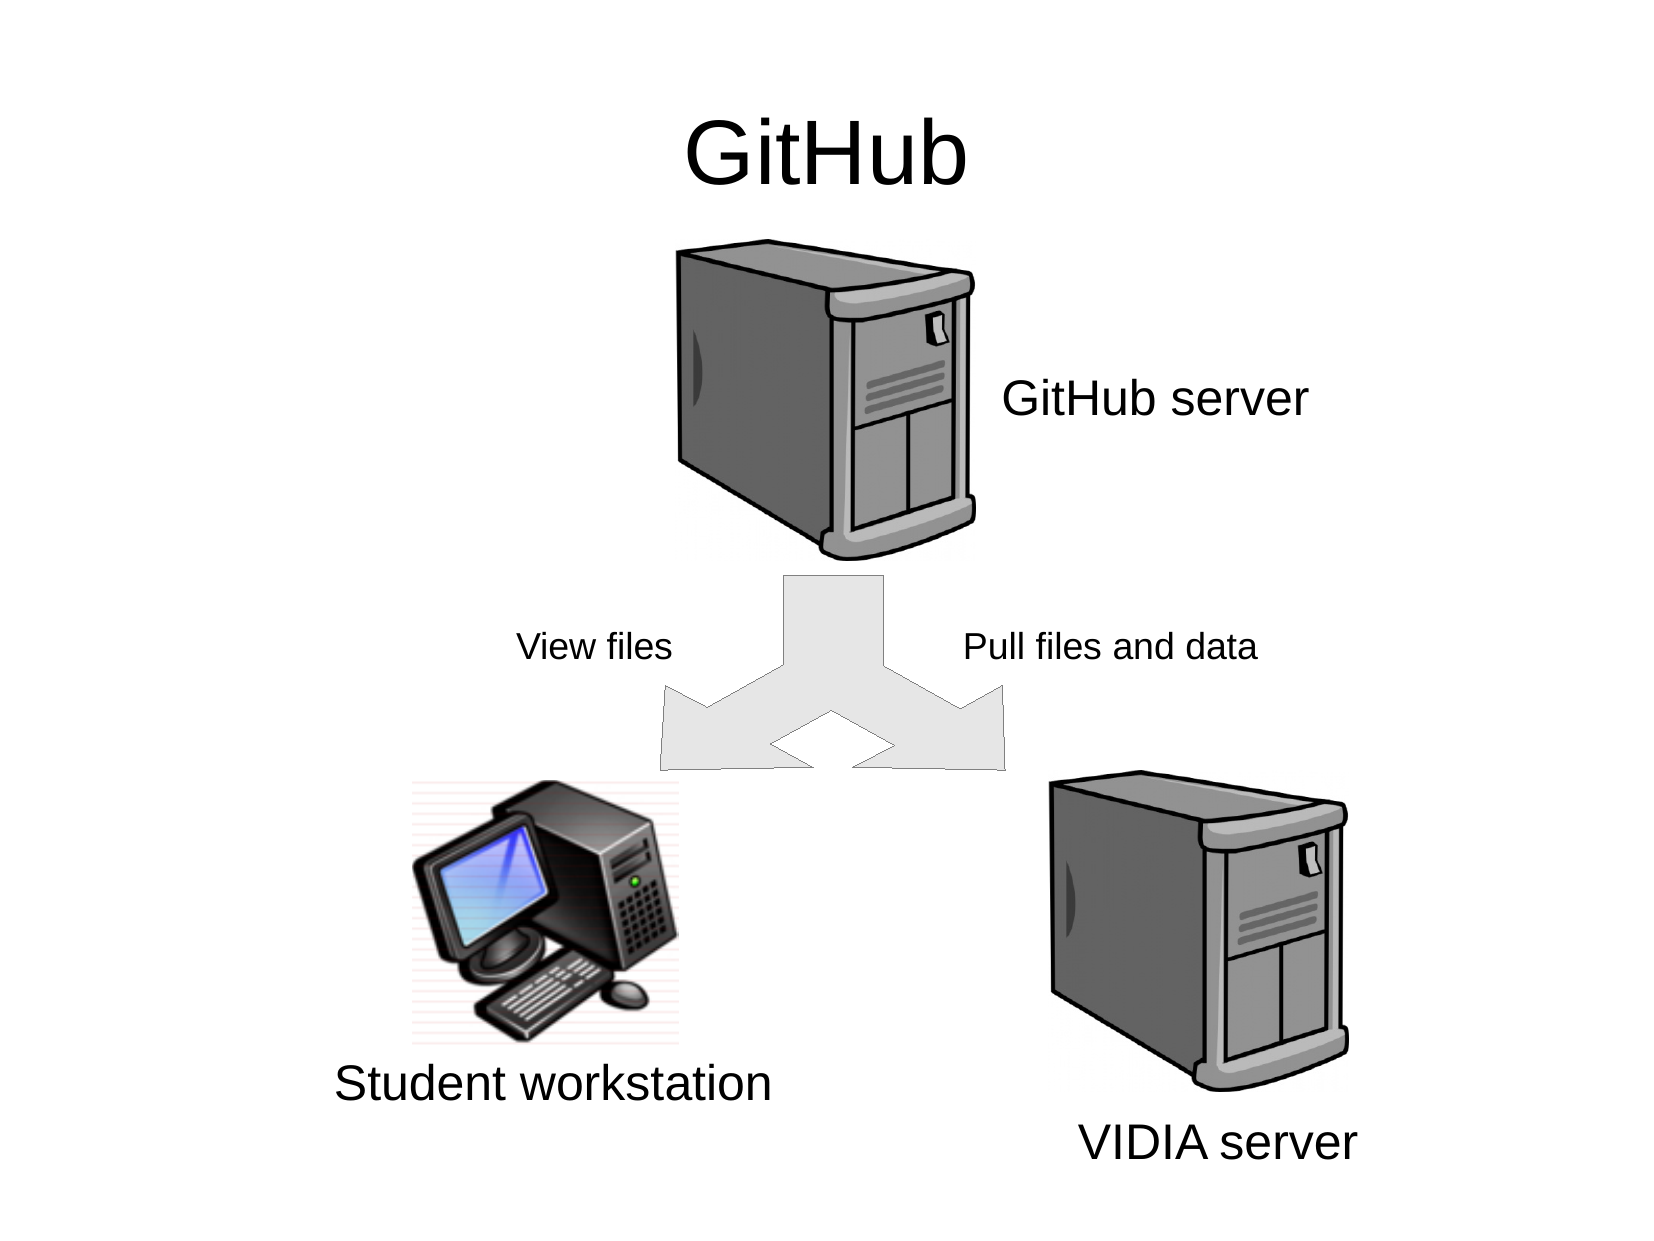

# GitHub
GitHub server
View files
Pull files and data
Student workstation
VIDIA server